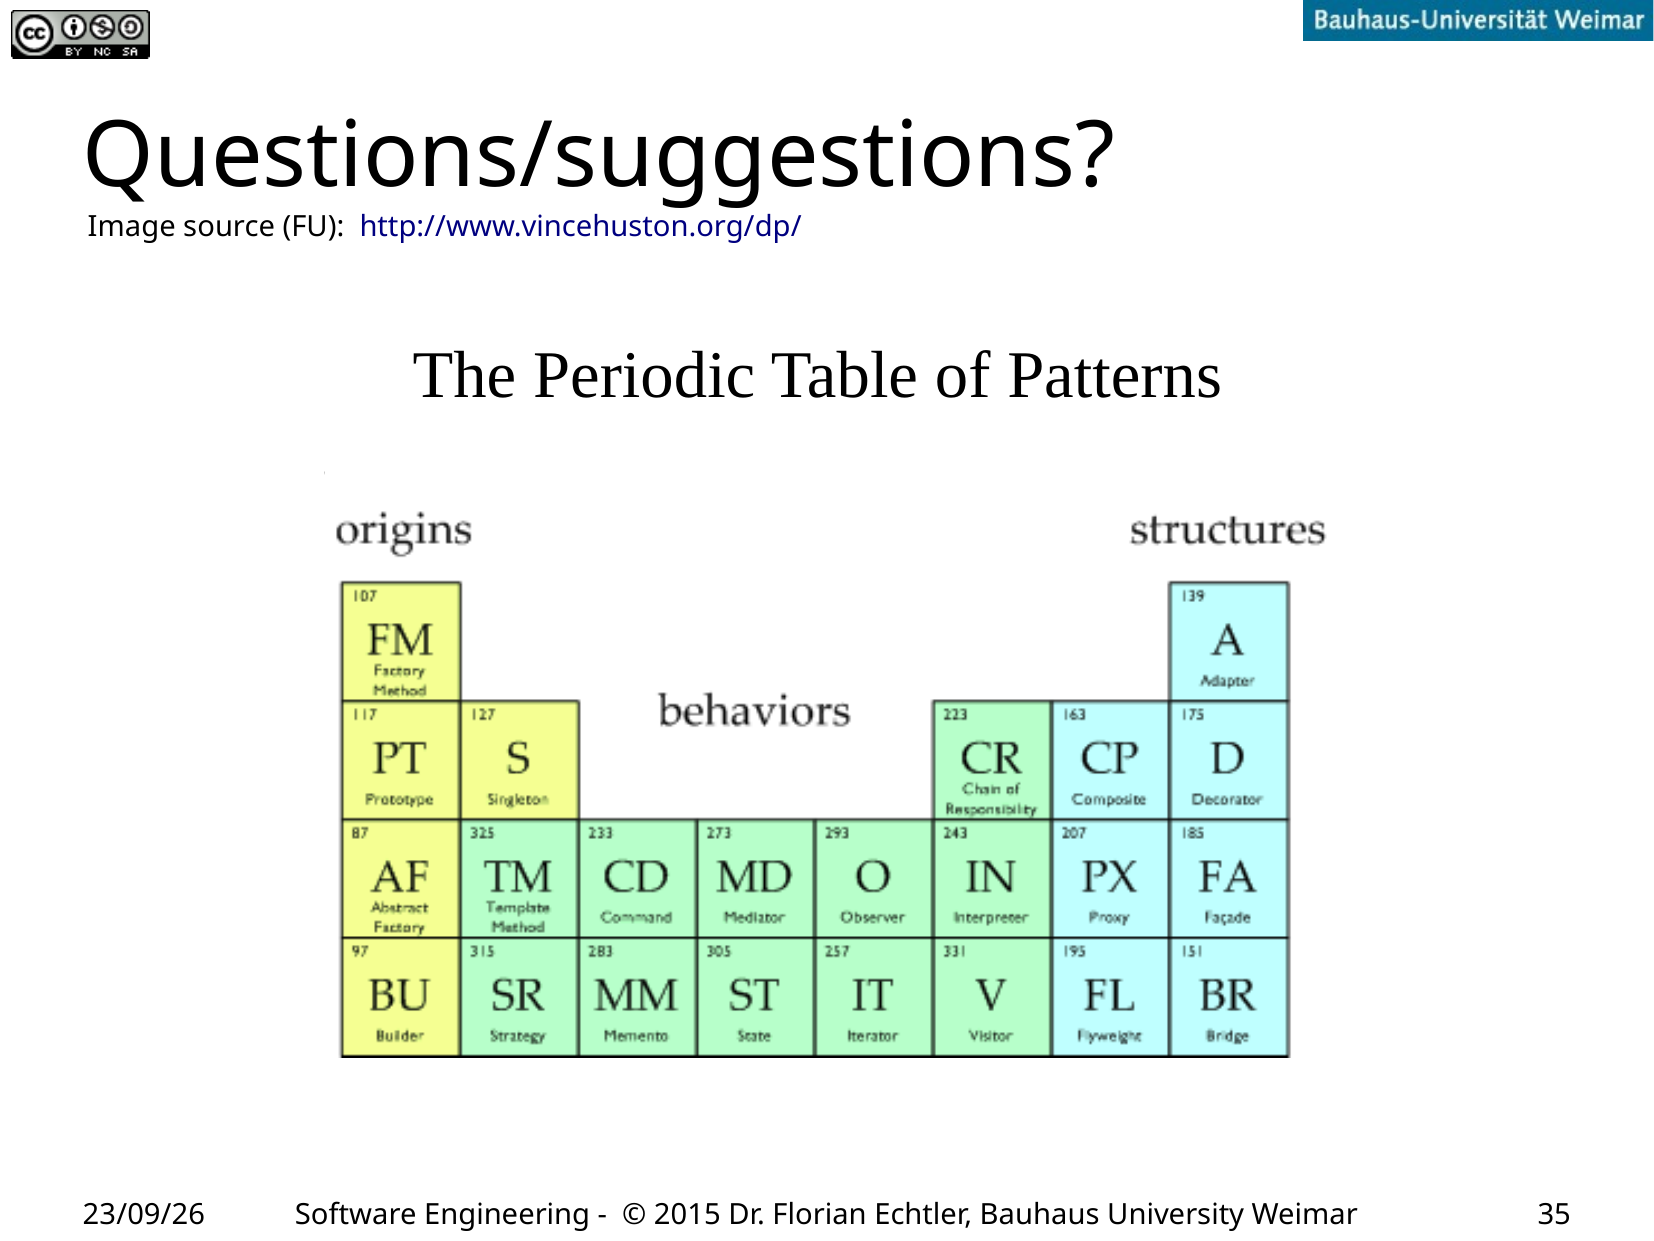

# Questions/suggestions?
Image source (FU): http://www.vincehuston.org/dp/
The Periodic Table of Patterns
Software Engineering - © 2015 Dr. Florian Echtler, Bauhaus University Weimar
35